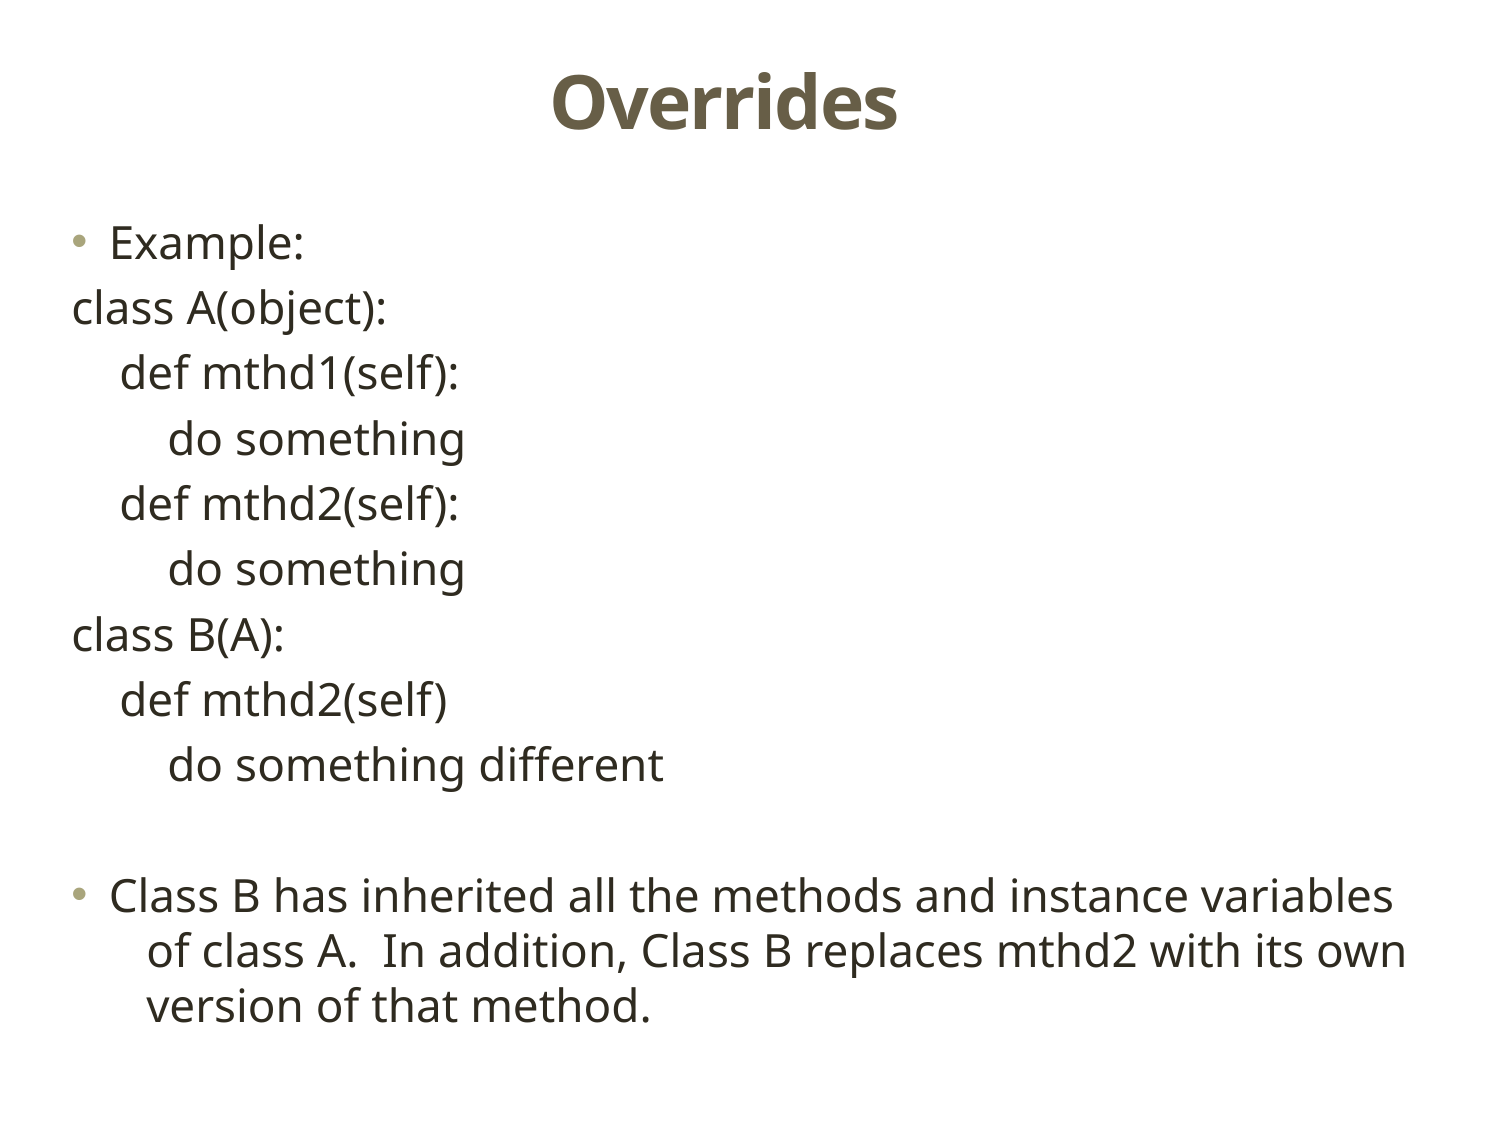

# Overrides
Example:
class A(object):
 def mthd1(self):
 do something
 def mthd2(self):
 do something
class B(A):
 def mthd2(self)
 do something different
Class B has inherited all the methods and instance variables of class A. In addition, Class B replaces mthd2 with its own version of that method.